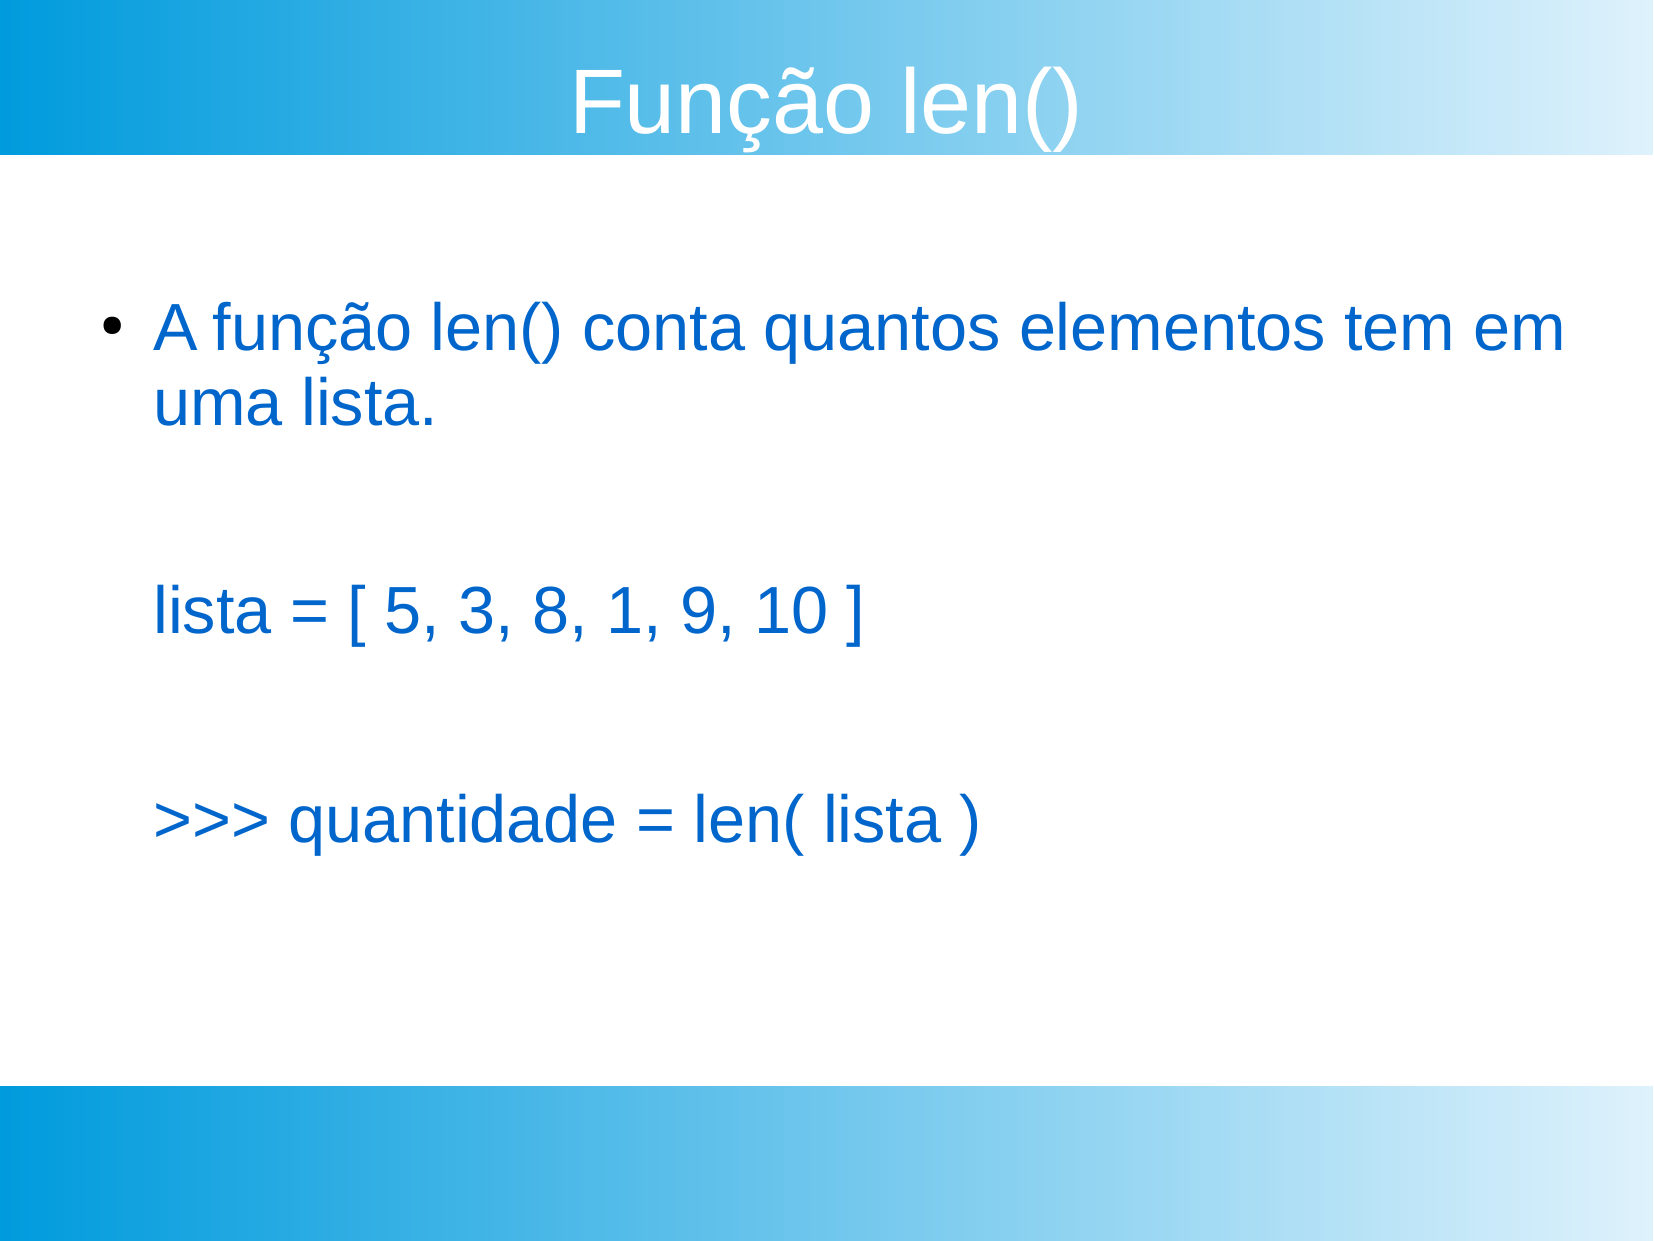

# Função len()
A função len() conta quantos elementos tem em uma lista.
lista = [ 5, 3, 8, 1, 9, 10 ]
>>> quantidade = len( lista )